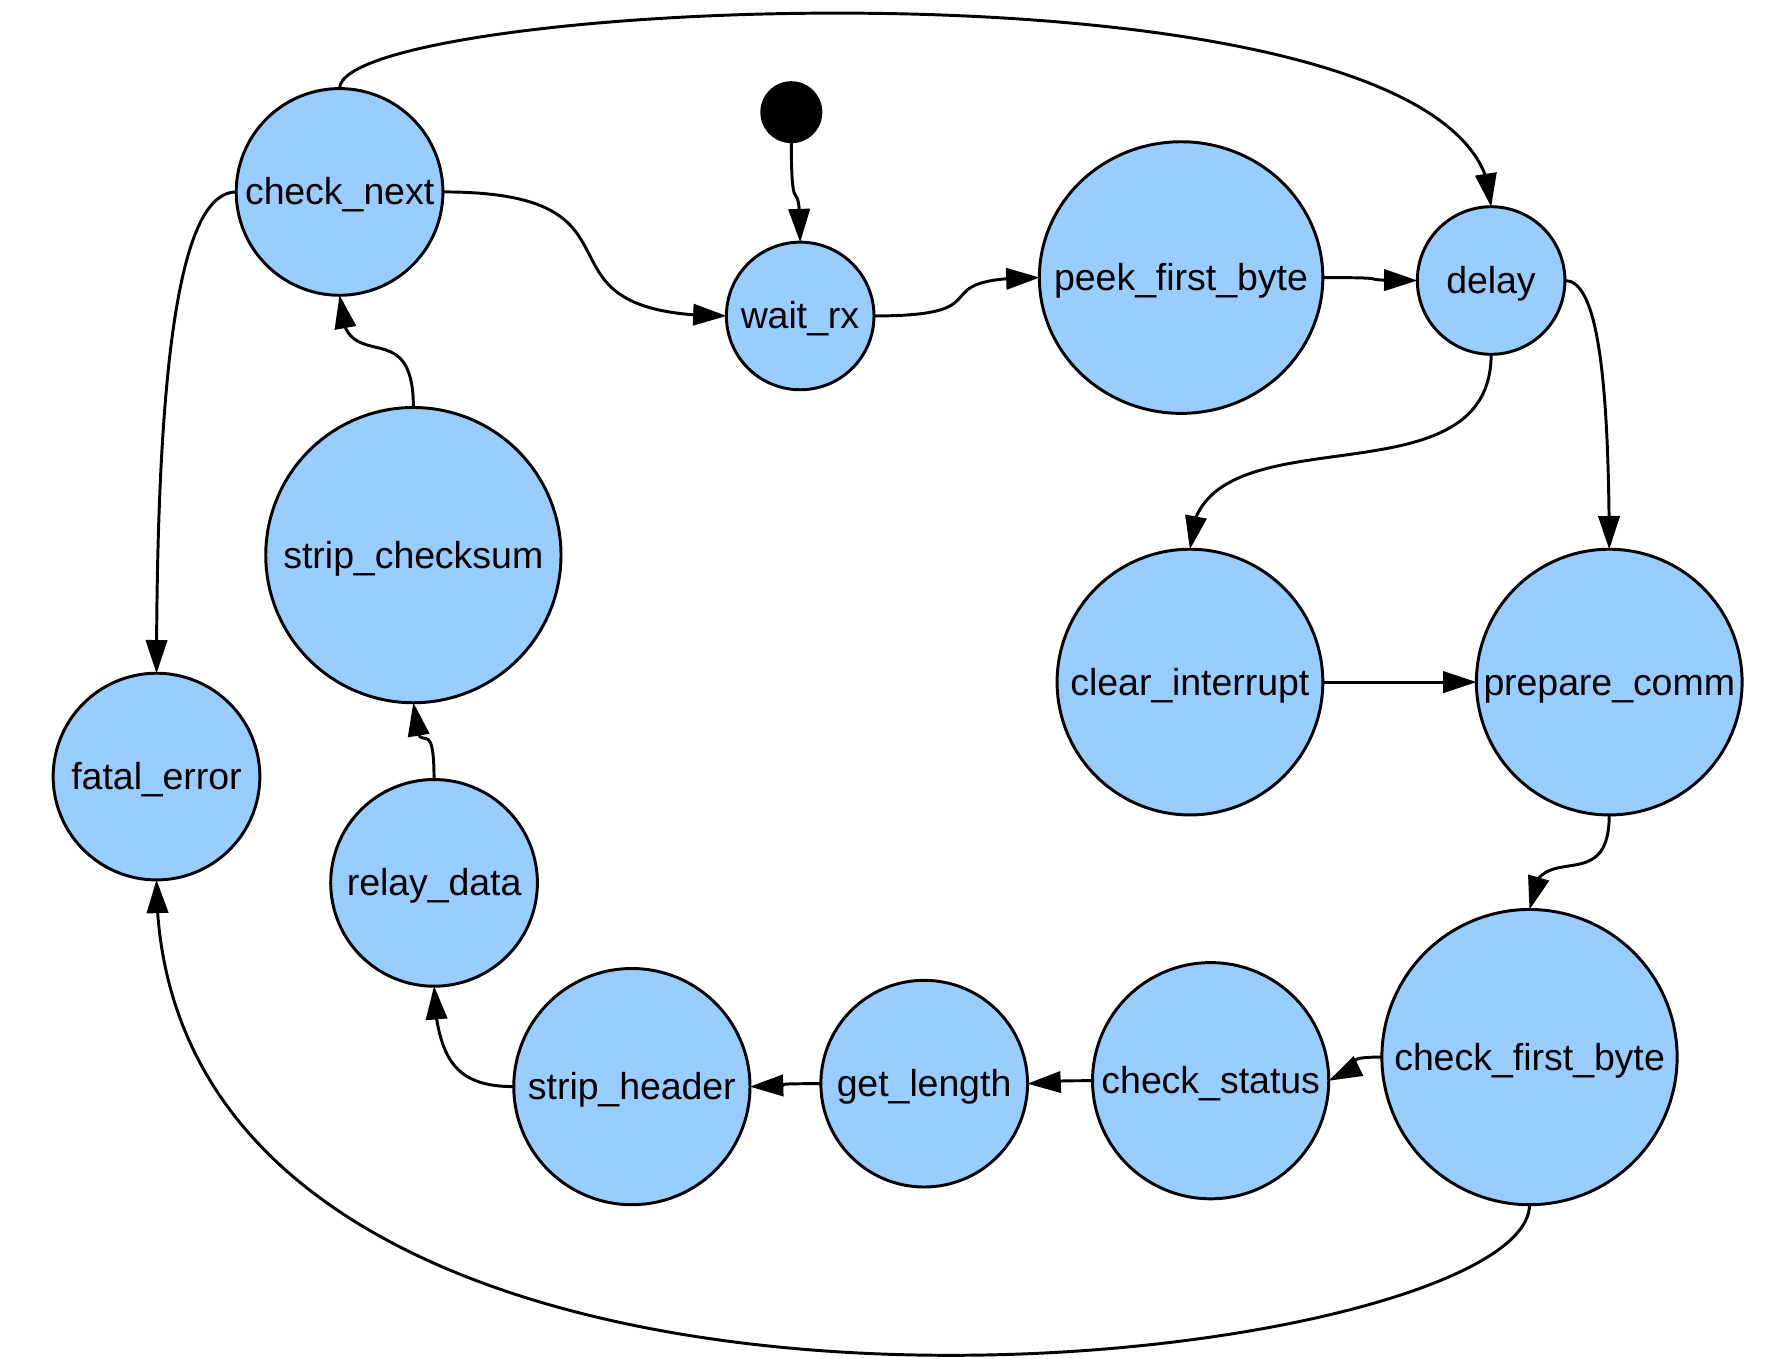

check_next
peek_first_byte
delay
wait_rx
strip_checksum
clear_interrupt
prepare_comm
fatal_error
relay_data
check_first_byte
check_status
strip_header
get_length